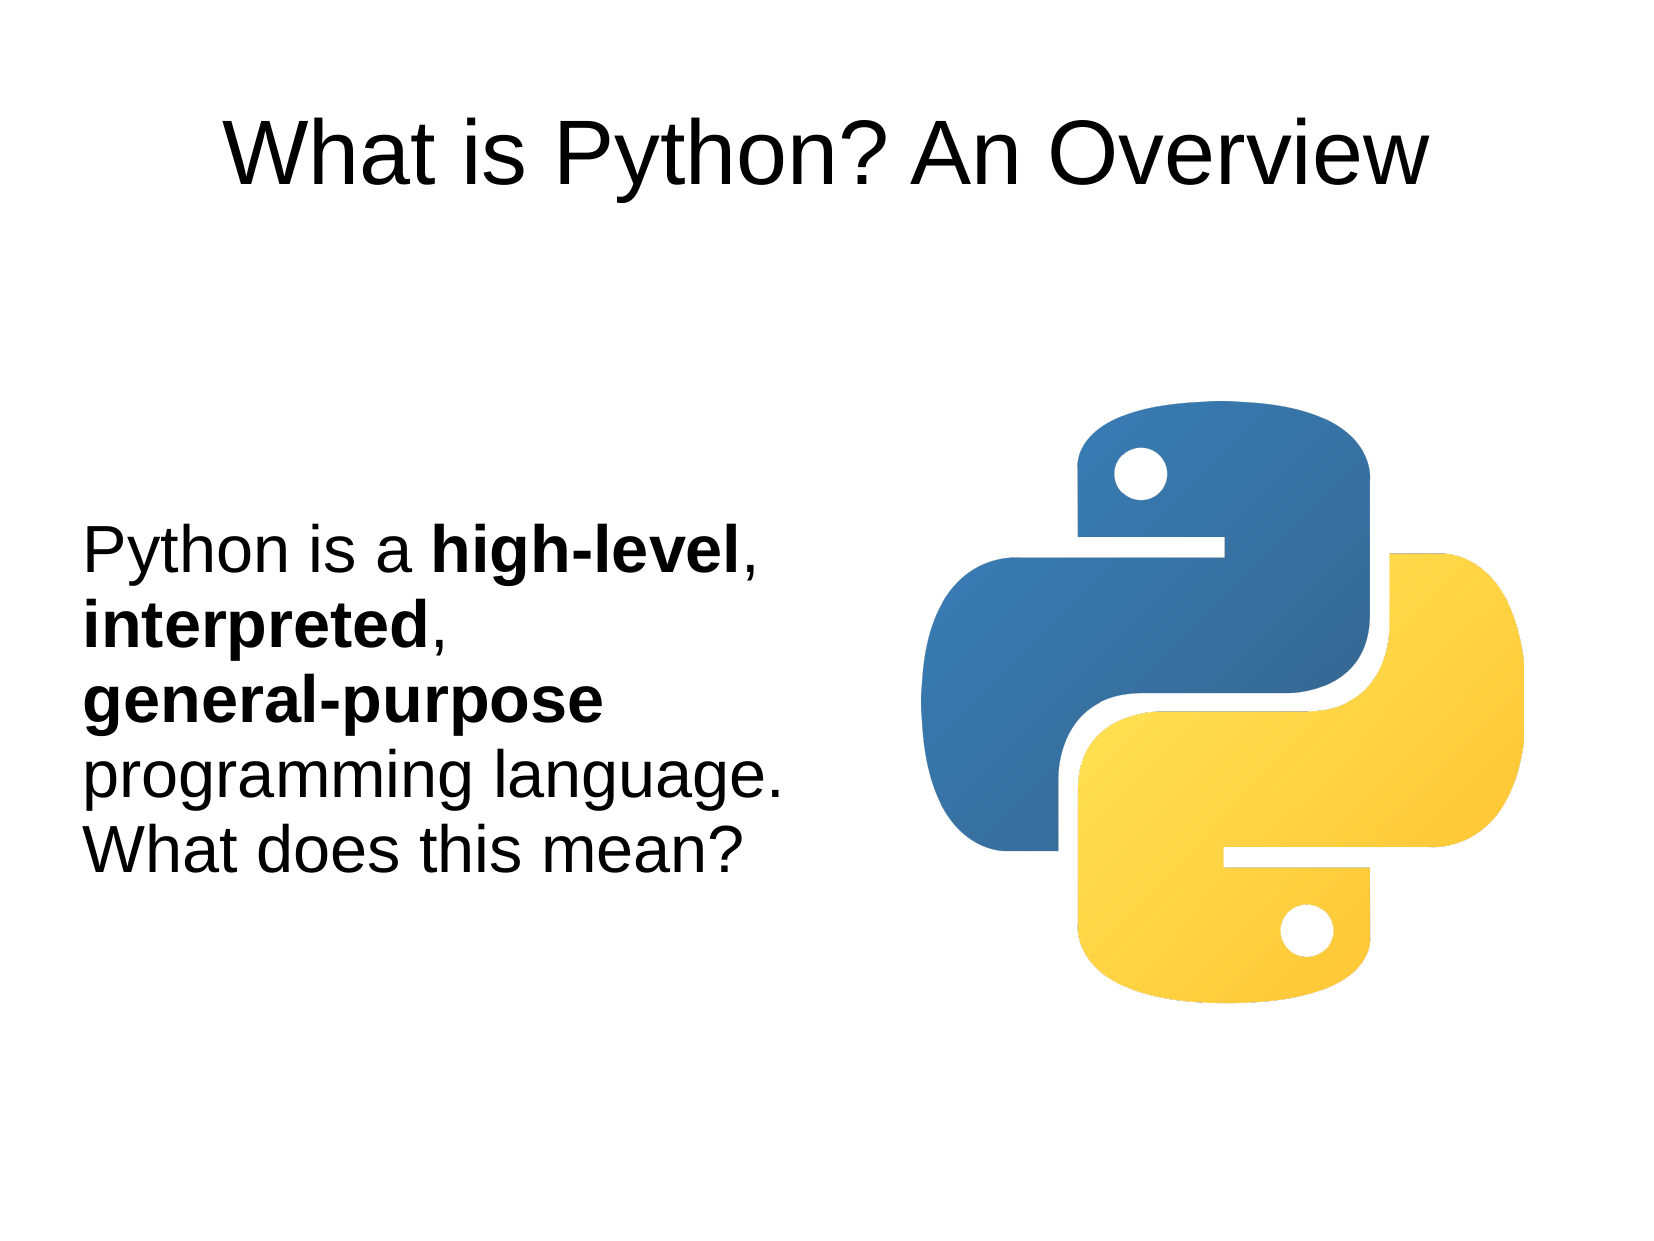

# What is Python? An Overview
Python is a high-level,
interpreted,
general-purpose
programming language.
What does this mean?